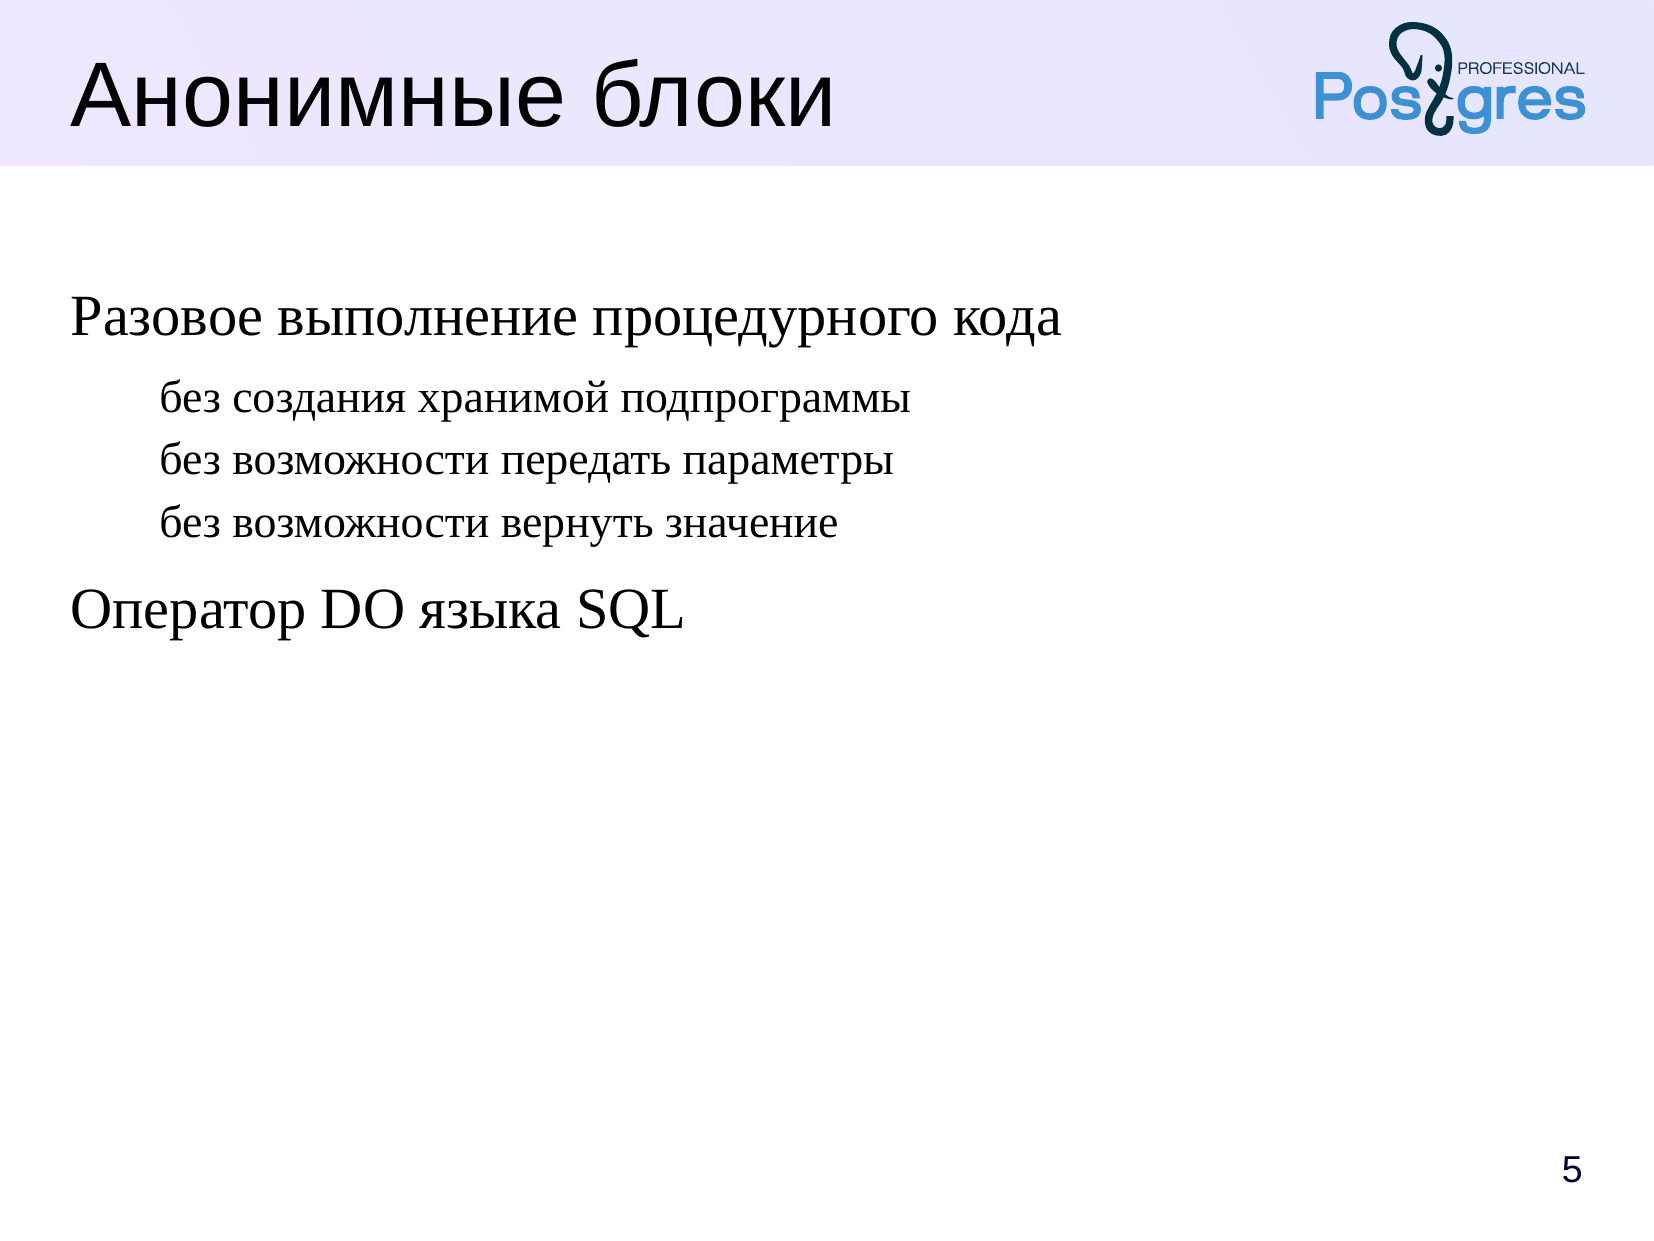

# Анонимные блоки
Разовое выполнение процедурного кода
без создания хранимой подпрограммы
без возможности передать параметры
без возможности вернуть значение
Оператор DO языка SQL